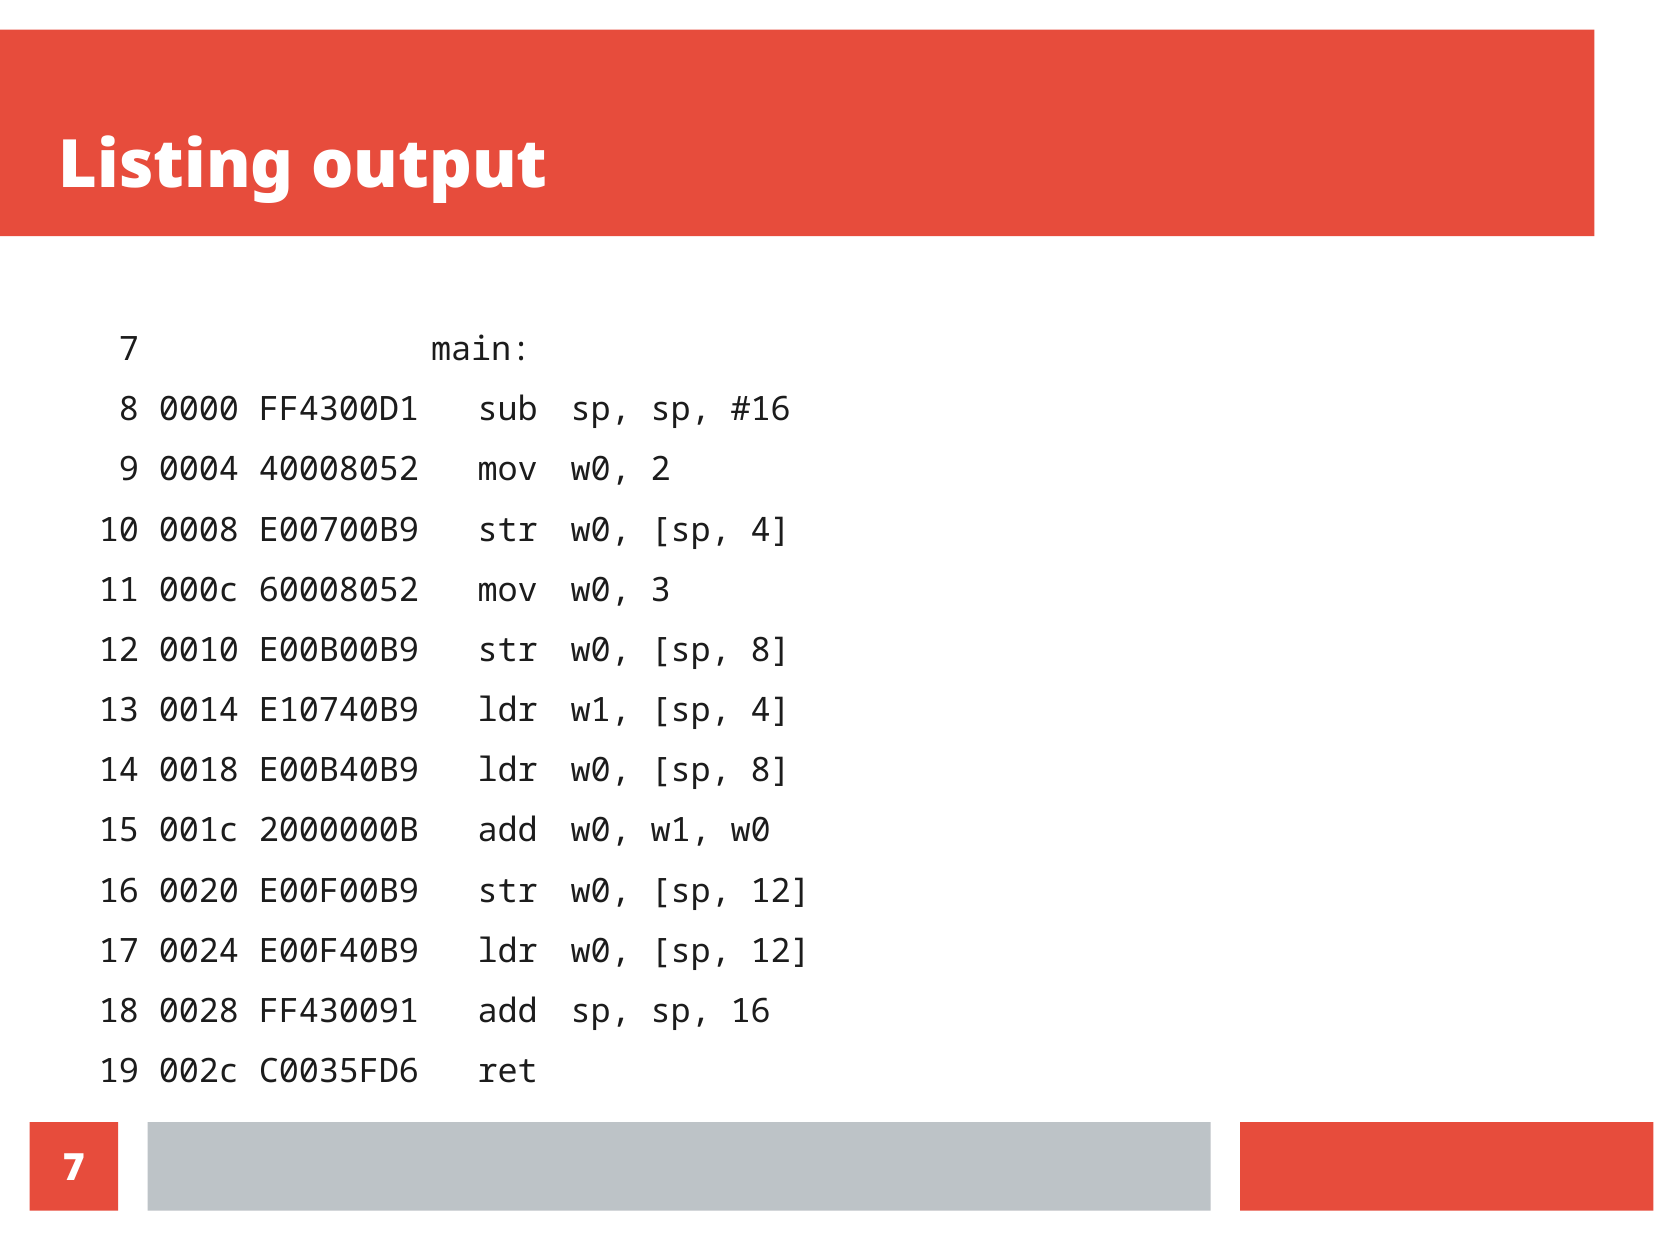

# Listing output
 7 	main:
 8 0000 FF4300D1 		sub	sp, sp, #16
 9 0004 40008052 		mov	w0, 2
 10 0008 E00700B9 		str	w0, [sp, 4]
 11 000c 60008052 		mov	w0, 3
 12 0010 E00B00B9 		str	w0, [sp, 8]
 13 0014 E10740B9 		ldr	w1, [sp, 4]
 14 0018 E00B40B9 		ldr	w0, [sp, 8]
 15 001c 2000000B 		add	w0, w1, w0
 16 0020 E00F00B9 		str	w0, [sp, 12]
 17 0024 E00F40B9 		ldr	w0, [sp, 12]
 18 0028 FF430091 		add	sp, sp, 16
 19 002c C0035FD6 		ret
7